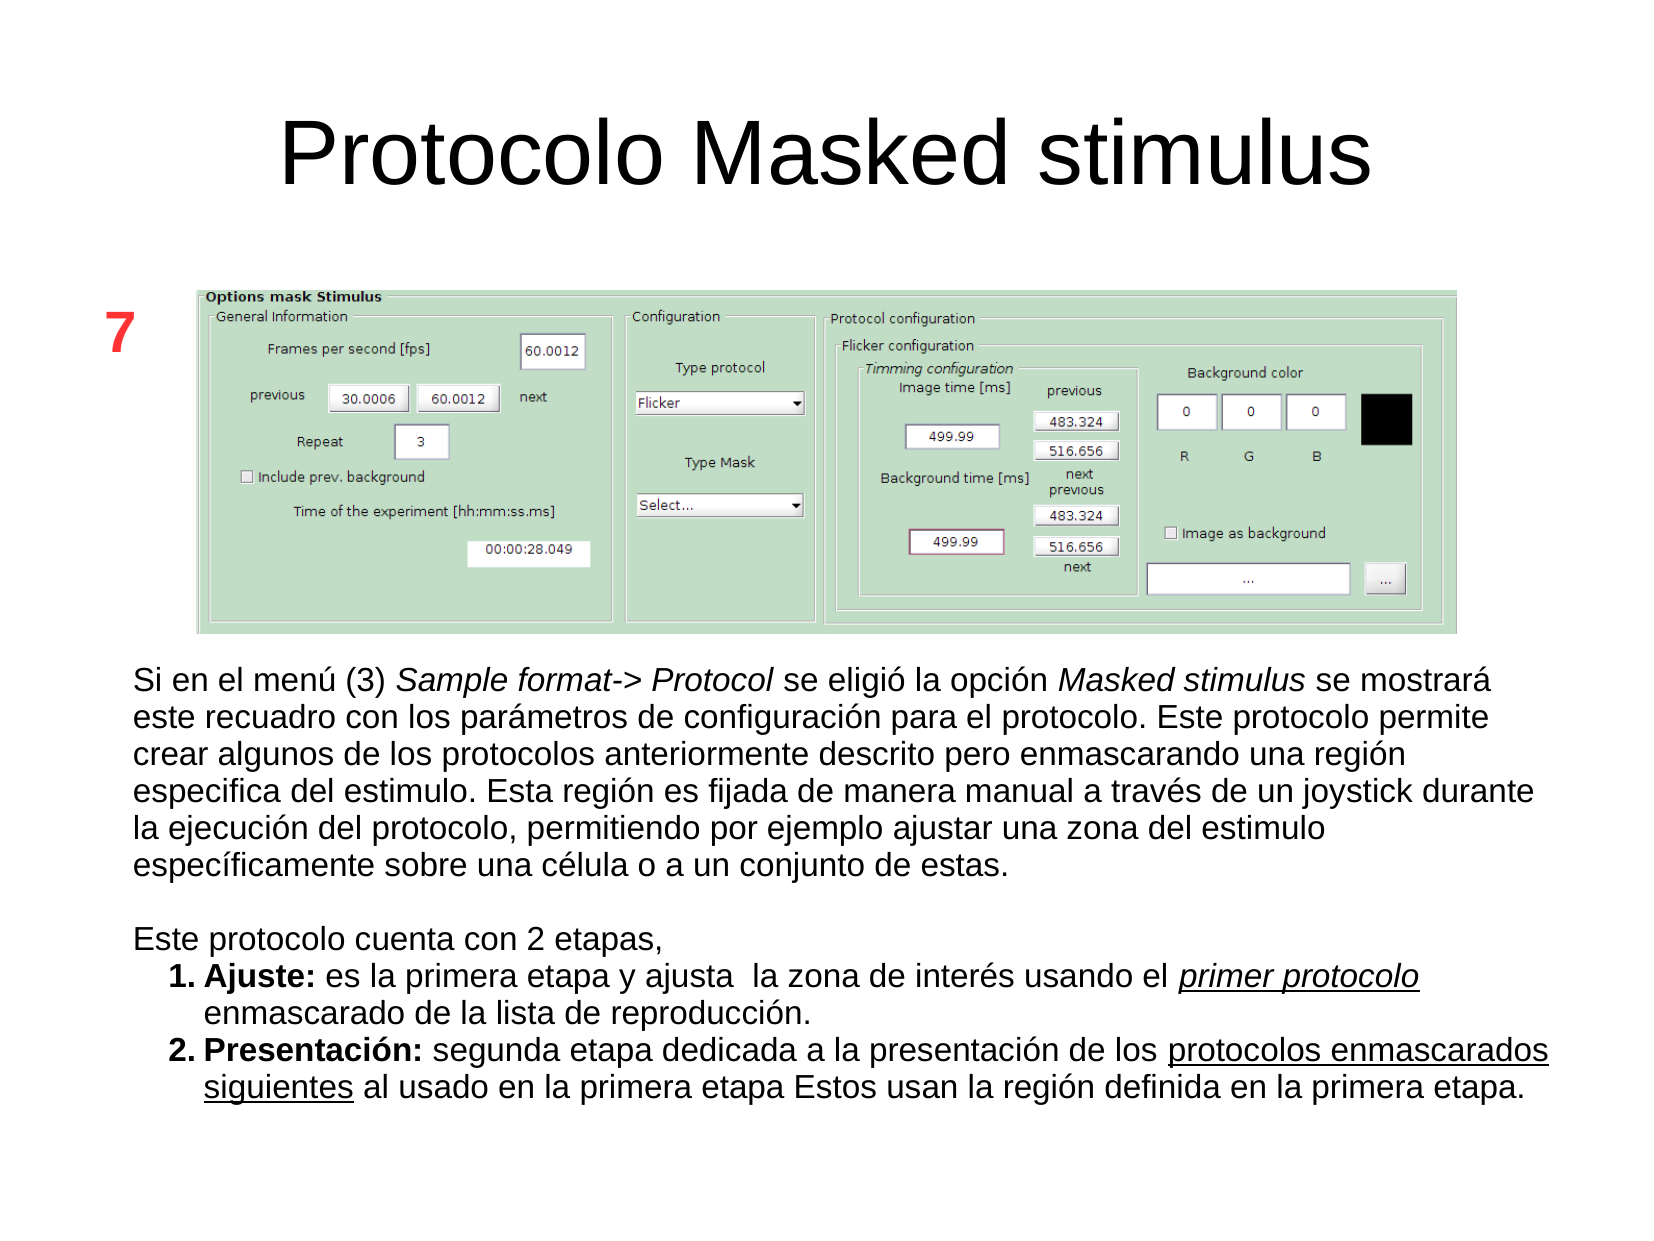

# Protocolo Masked stimulus
7
Si en el menú (3) Sample format-> Protocol se eligió la opción Masked stimulus se mostrará este recuadro con los parámetros de configuración para el protocolo. Este protocolo permite crear algunos de los protocolos anteriormente descrito pero enmascarando una región especifica del estimulo. Esta región es fijada de manera manual a través de un joystick durante la ejecución del protocolo, permitiendo por ejemplo ajustar una zona del estimulo específicamente sobre una célula o a un conjunto de estas.
Este protocolo cuenta con 2 etapas,
Ajuste: es la primera etapa y ajusta la zona de interés usando el primer protocolo enmascarado de la lista de reproducción.
Presentación: segunda etapa dedicada a la presentación de los protocolos enmascarados siguientes al usado en la primera etapa Estos usan la región definida en la primera etapa.